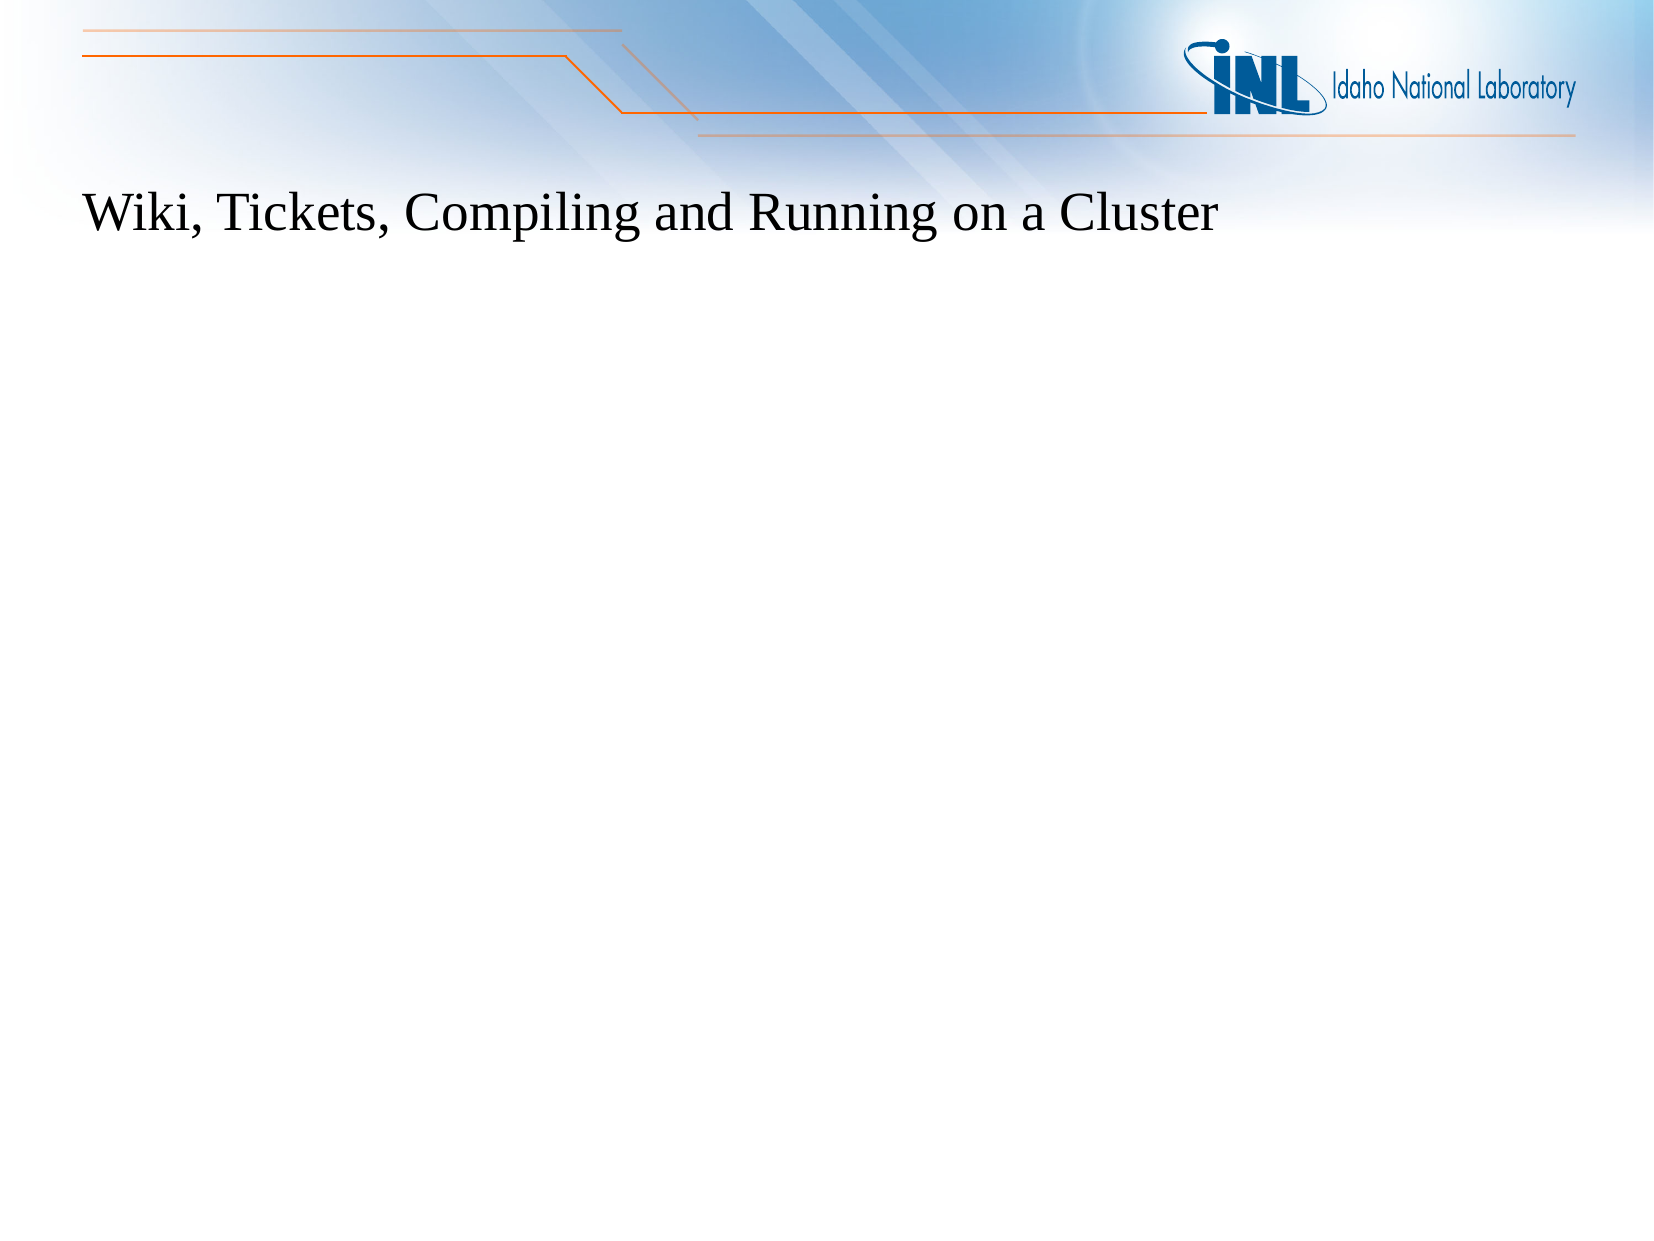

# Wiki, Tickets, Compiling and Running on a Cluster